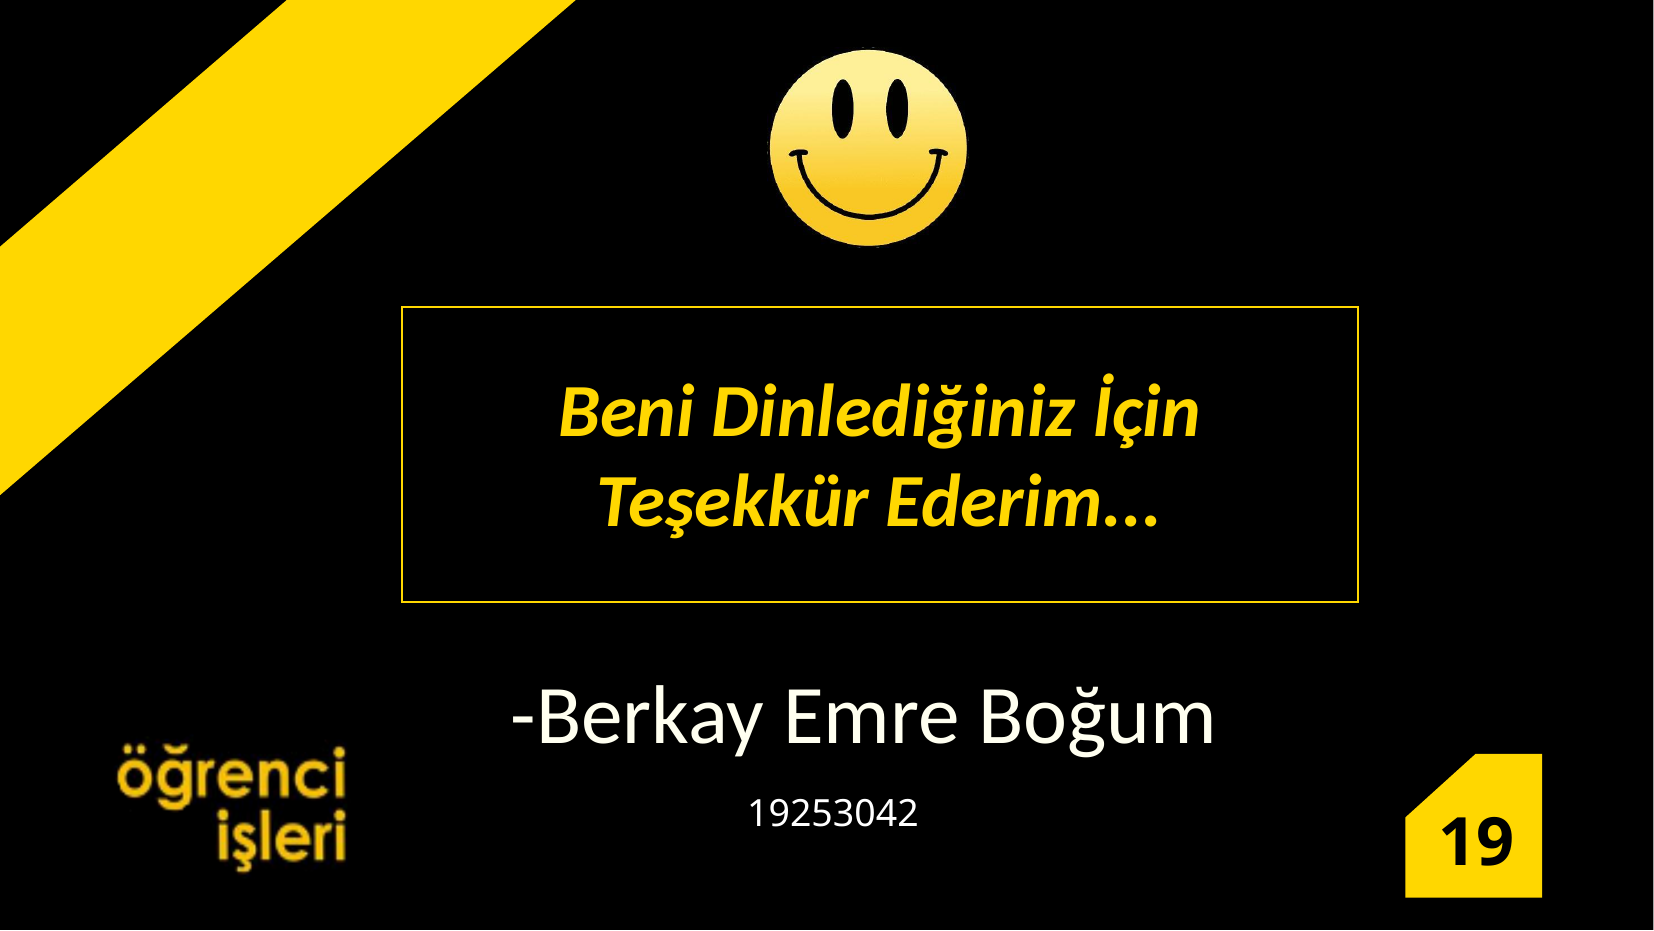

Beni Dinlediğiniz İçin Teşekkür Ederim...
-Berkay Emre Boğum
19253042
19